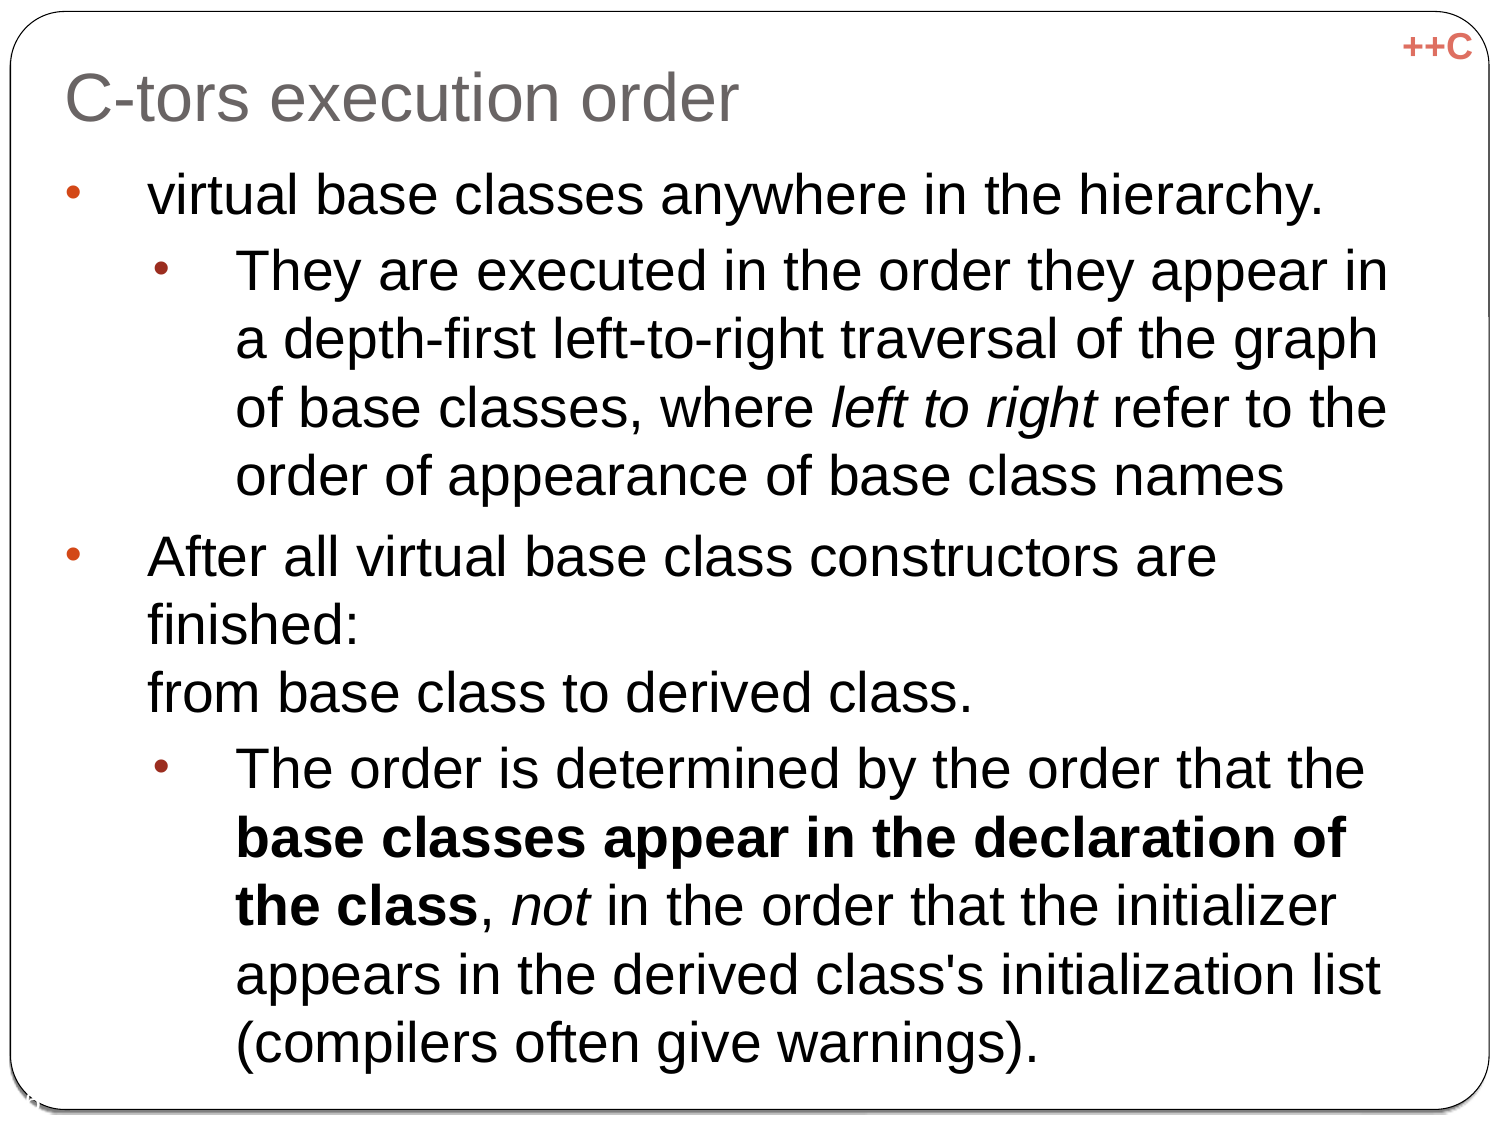

# C-tors execution order
virtual base classes anywhere in the hierarchy.
They are executed in the order they appear in a depth-first left-to-right traversal of the graph of base classes, where left to right refer to the order of appearance of base class names
After all virtual base class constructors are finished:
from base class to derived class.
The order is determined by the order that the base classes appear in the declaration of the class, not in the order that the initializer appears in the derived class's initialization list (compilers often give warnings).